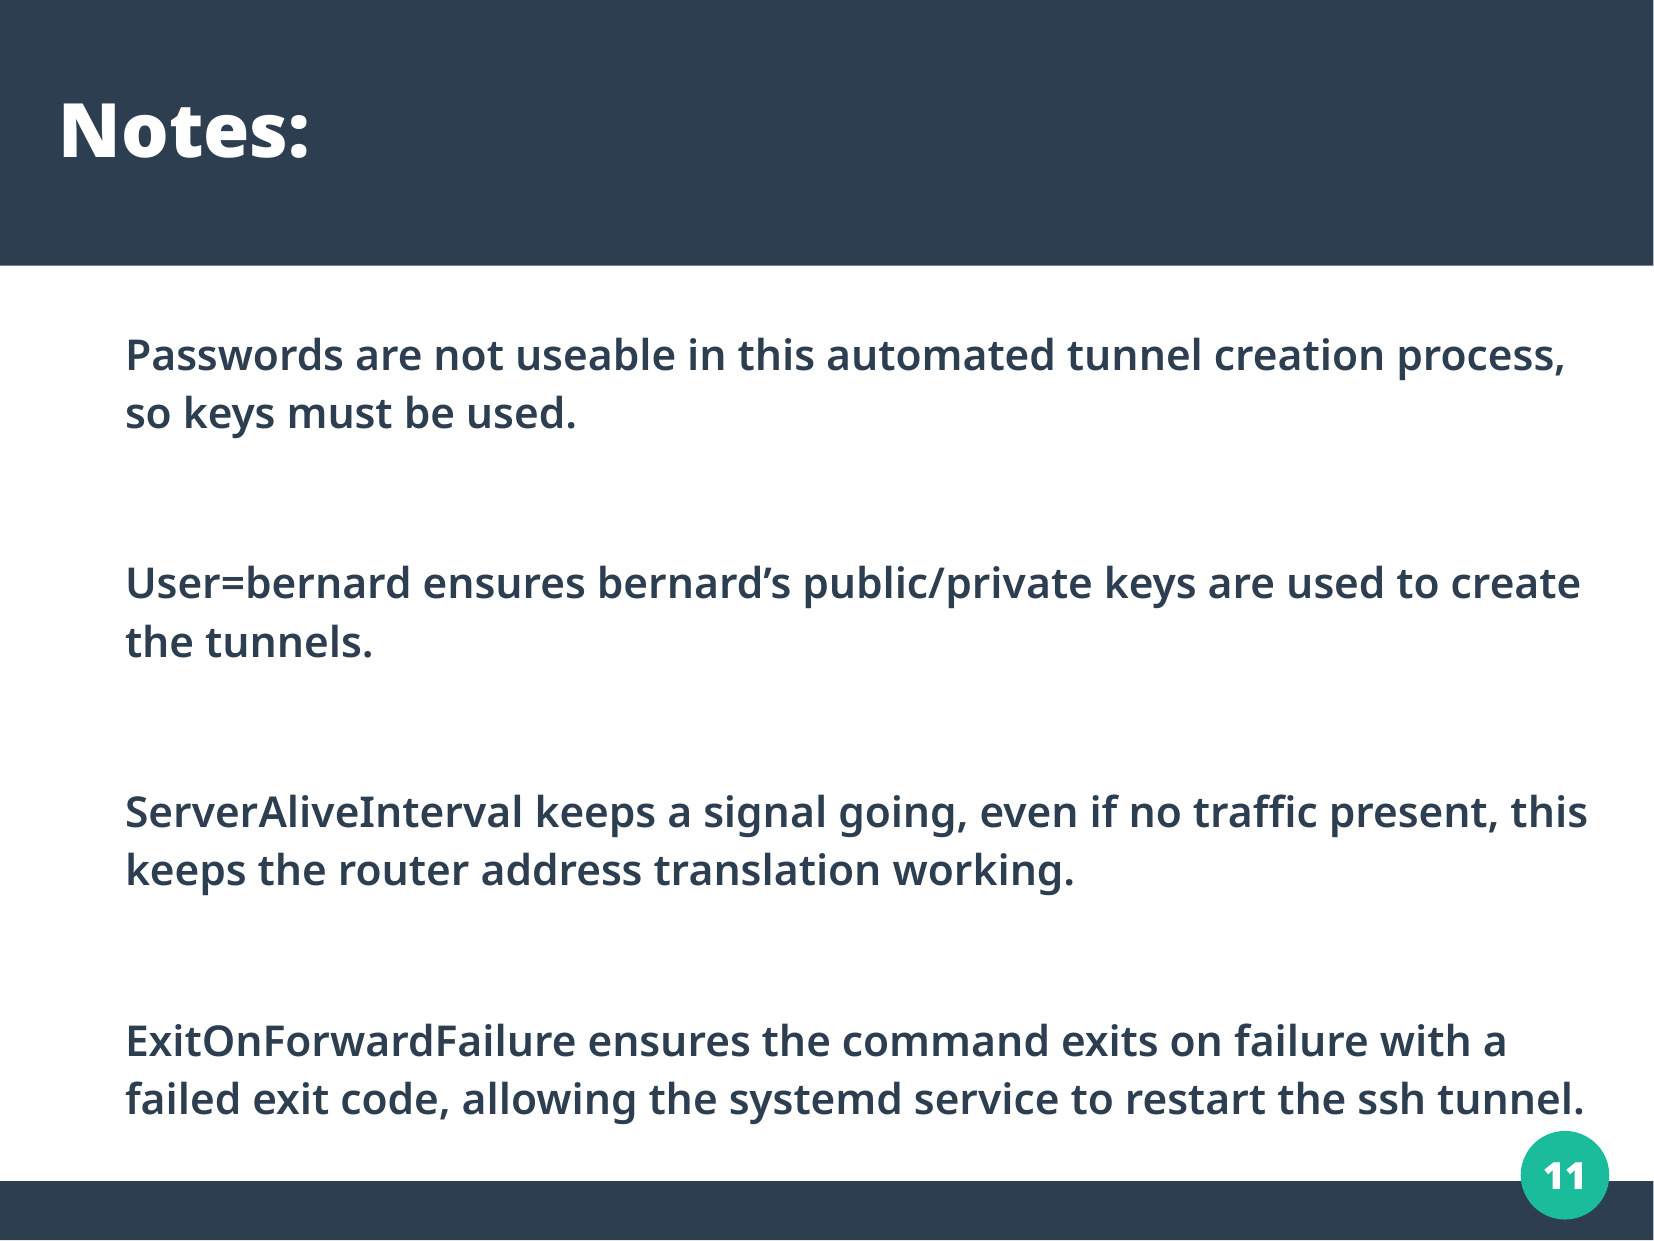

# Notes:
Passwords are not useable in this automated tunnel creation process, so keys must be used.
User=bernard ensures bernard’s public/private keys are used to create the tunnels.
ServerAliveInterval keeps a signal going, even if no traffic present, this keeps the router address translation working.
ExitOnForwardFailure ensures the command exits on failure with a failed exit code, allowing the systemd service to restart the ssh tunnel.
11